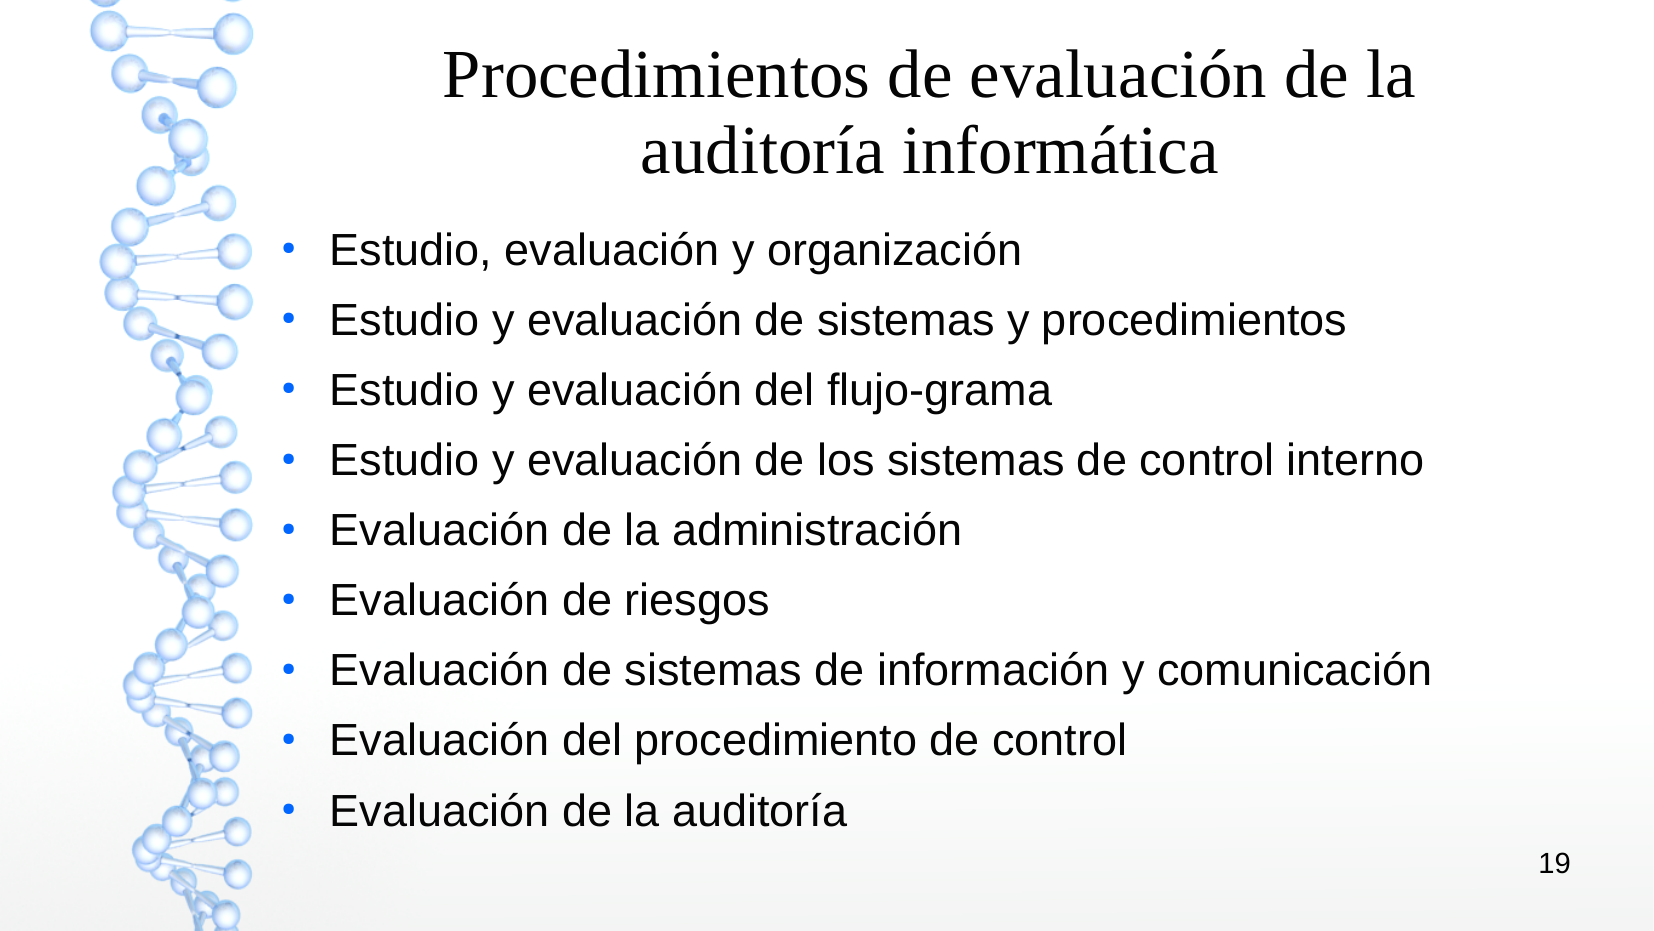

# Procedimientos de evaluación de la auditoría informática
Estudio, evaluación y organización
Estudio y evaluación de sistemas y procedimientos
Estudio y evaluación del flujo-grama
Estudio y evaluación de los sistemas de control interno
Evaluación de la administración
Evaluación de riesgos
Evaluación de sistemas de información y comunicación
Evaluación del procedimiento de control
Evaluación de la auditoría
19